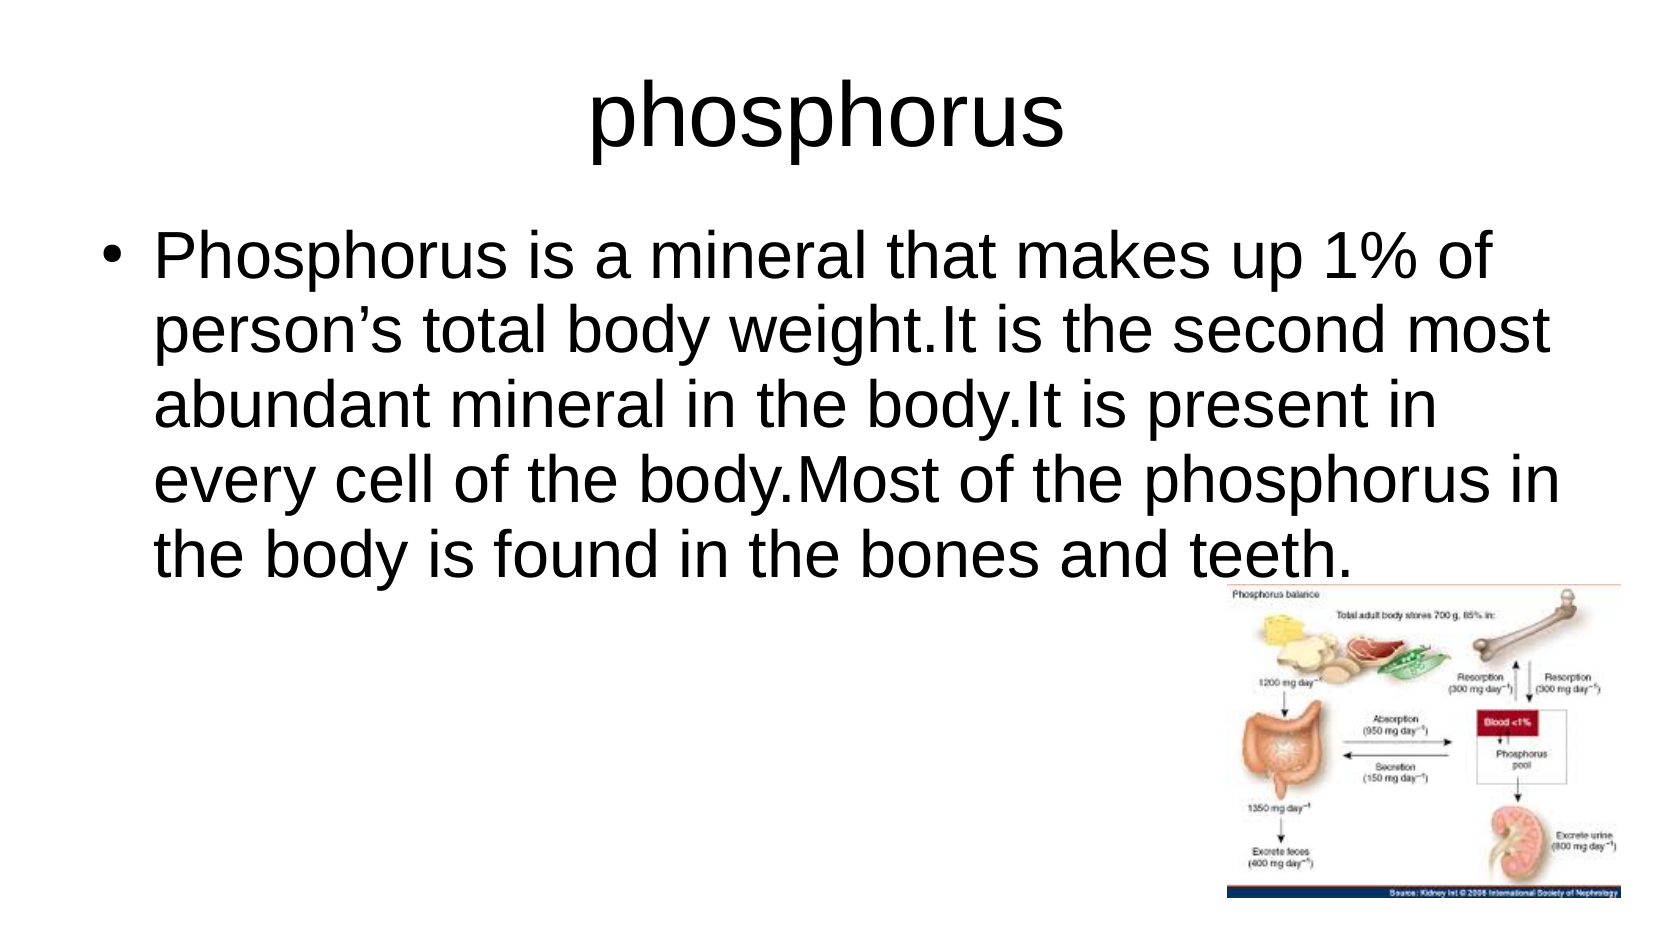

# phosphorus
Phosphorus is a mineral that makes up 1% of person’s total body weight.It is the second most abundant mineral in the body.It is present in every cell of the body.Most of the phosphorus in the body is found in the bones and teeth.